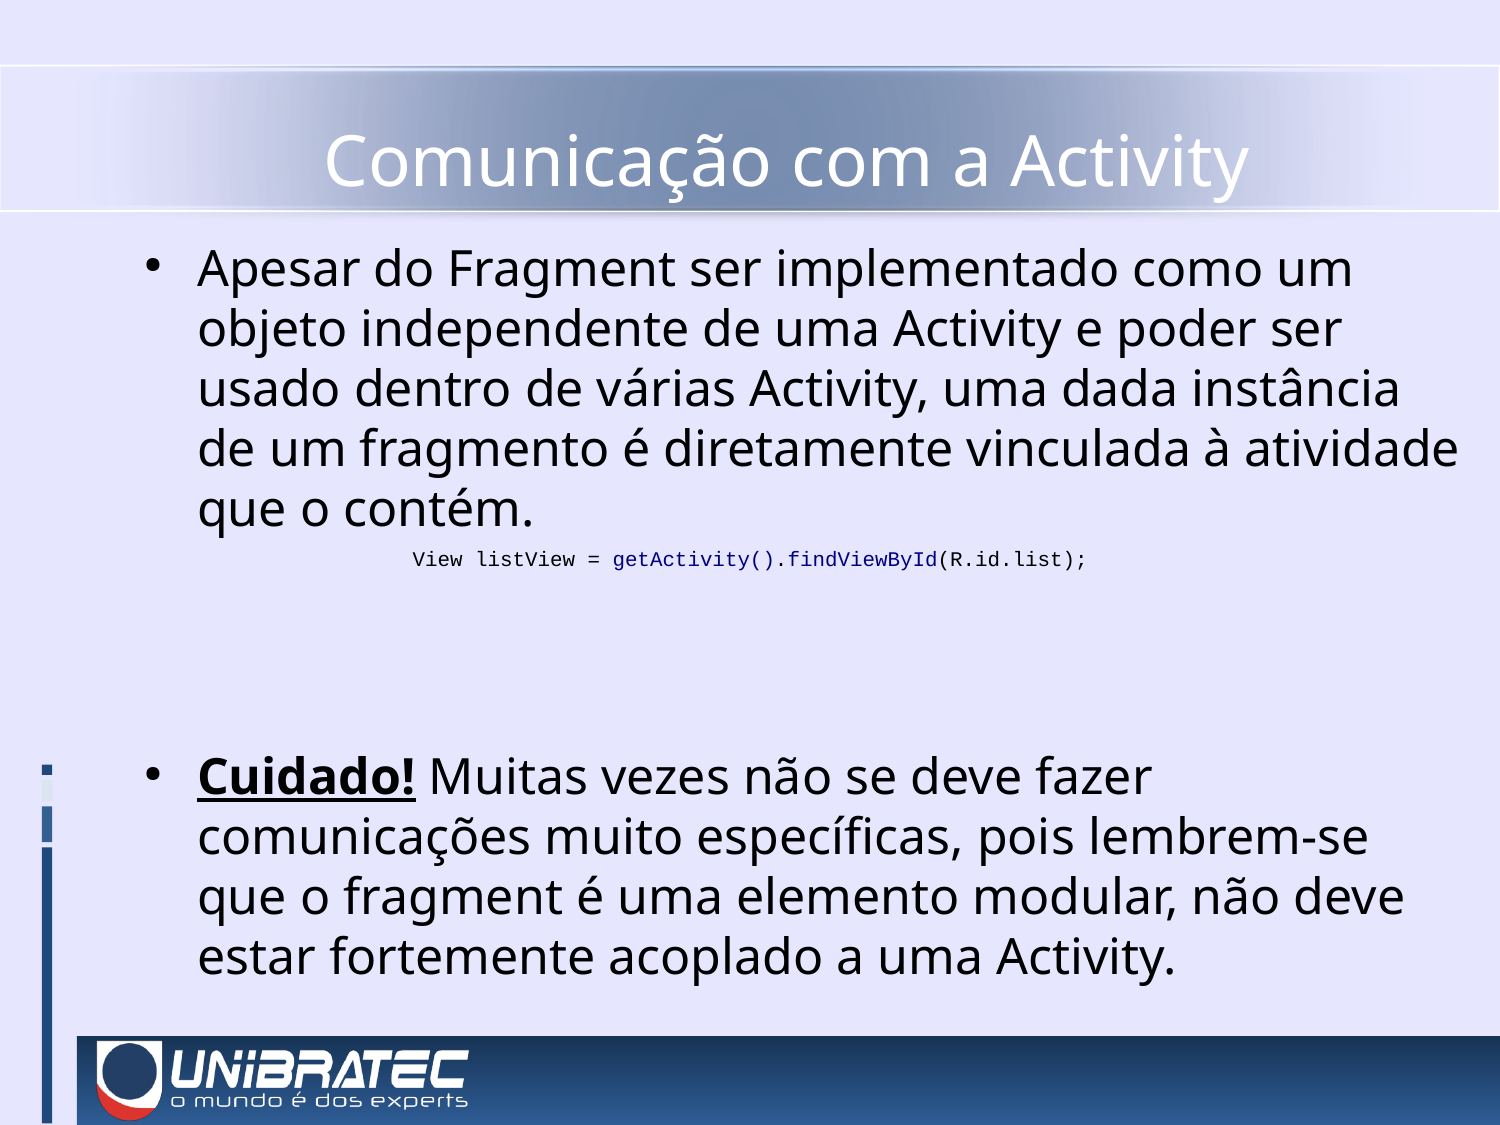

# Comunicação com a Activity
Apesar do Fragment ser implementado como um objeto independente de uma Activity e poder ser usado dentro de várias Activity, uma dada instância de um fragmento é diretamente vinculada à atividade que o contém.
Cuidado! Muitas vezes não se deve fazer comunicações muito específicas, pois lembrem-se que o fragment é uma elemento modular, não deve estar fortemente acoplado a uma Activity.
View listView = getActivity().findViewById(R.id.list);